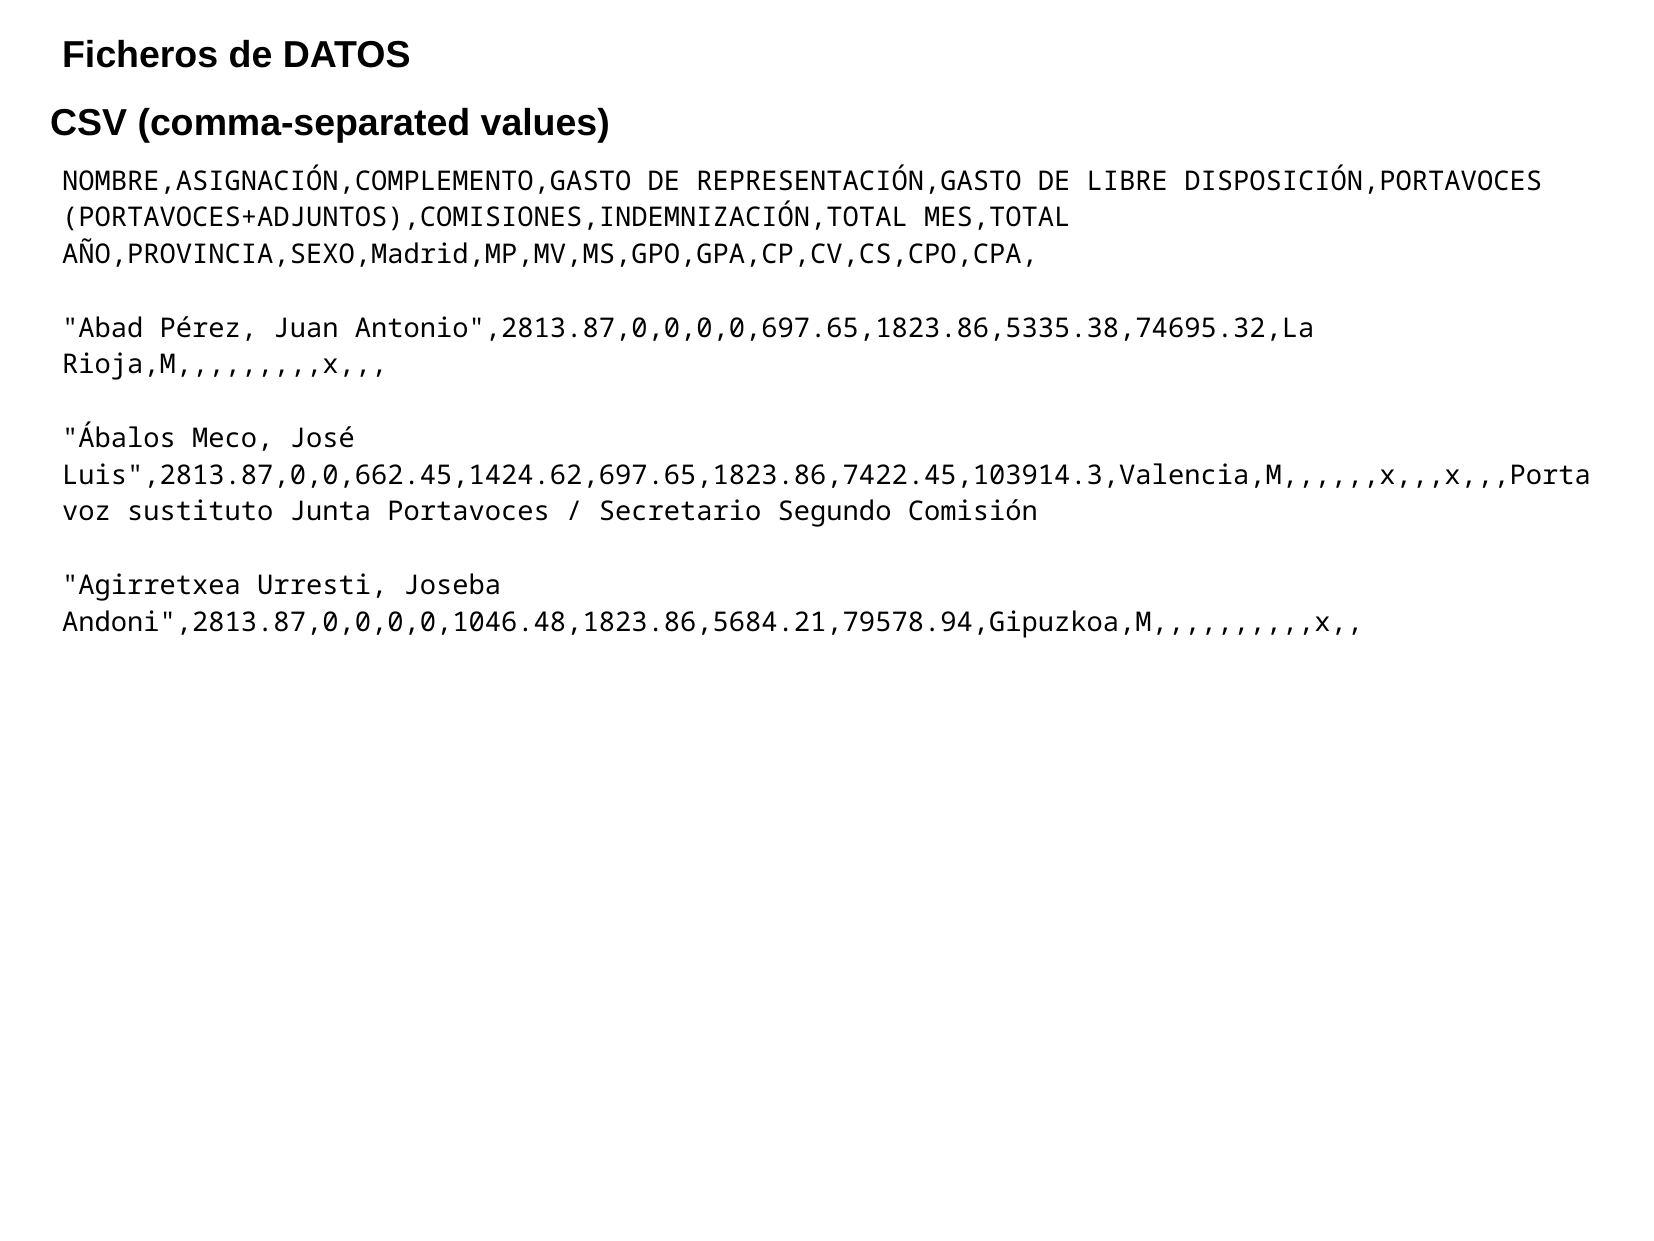

Ficheros de DATOS
CSV (comma-separated values)
NOMBRE,ASIGNACIÓN,COMPLEMENTO,GASTO DE REPRESENTACIÓN,GASTO DE LIBRE DISPOSICIÓN,PORTAVOCES (PORTAVOCES+ADJUNTOS),COMISIONES,INDEMNIZACIÓN,TOTAL MES,TOTAL AÑO,PROVINCIA,SEXO,Madrid,MP,MV,MS,GPO,GPA,CP,CV,CS,CPO,CPA,
"Abad Pérez, Juan Antonio",2813.87,0,0,0,0,697.65,1823.86,5335.38,74695.32,La Rioja,M,,,,,,,,,x,,,
"Ábalos Meco, José Luis",2813.87,0,0,662.45,1424.62,697.65,1823.86,7422.45,103914.3,Valencia,M,,,,,,x,,,x,,,Portavoz sustituto Junta Portavoces / Secretario Segundo Comisión
"Agirretxea Urresti, Joseba Andoni",2813.87,0,0,0,0,1046.48,1823.86,5684.21,79578.94,Gipuzkoa,M,,,,,,,,,,x,,